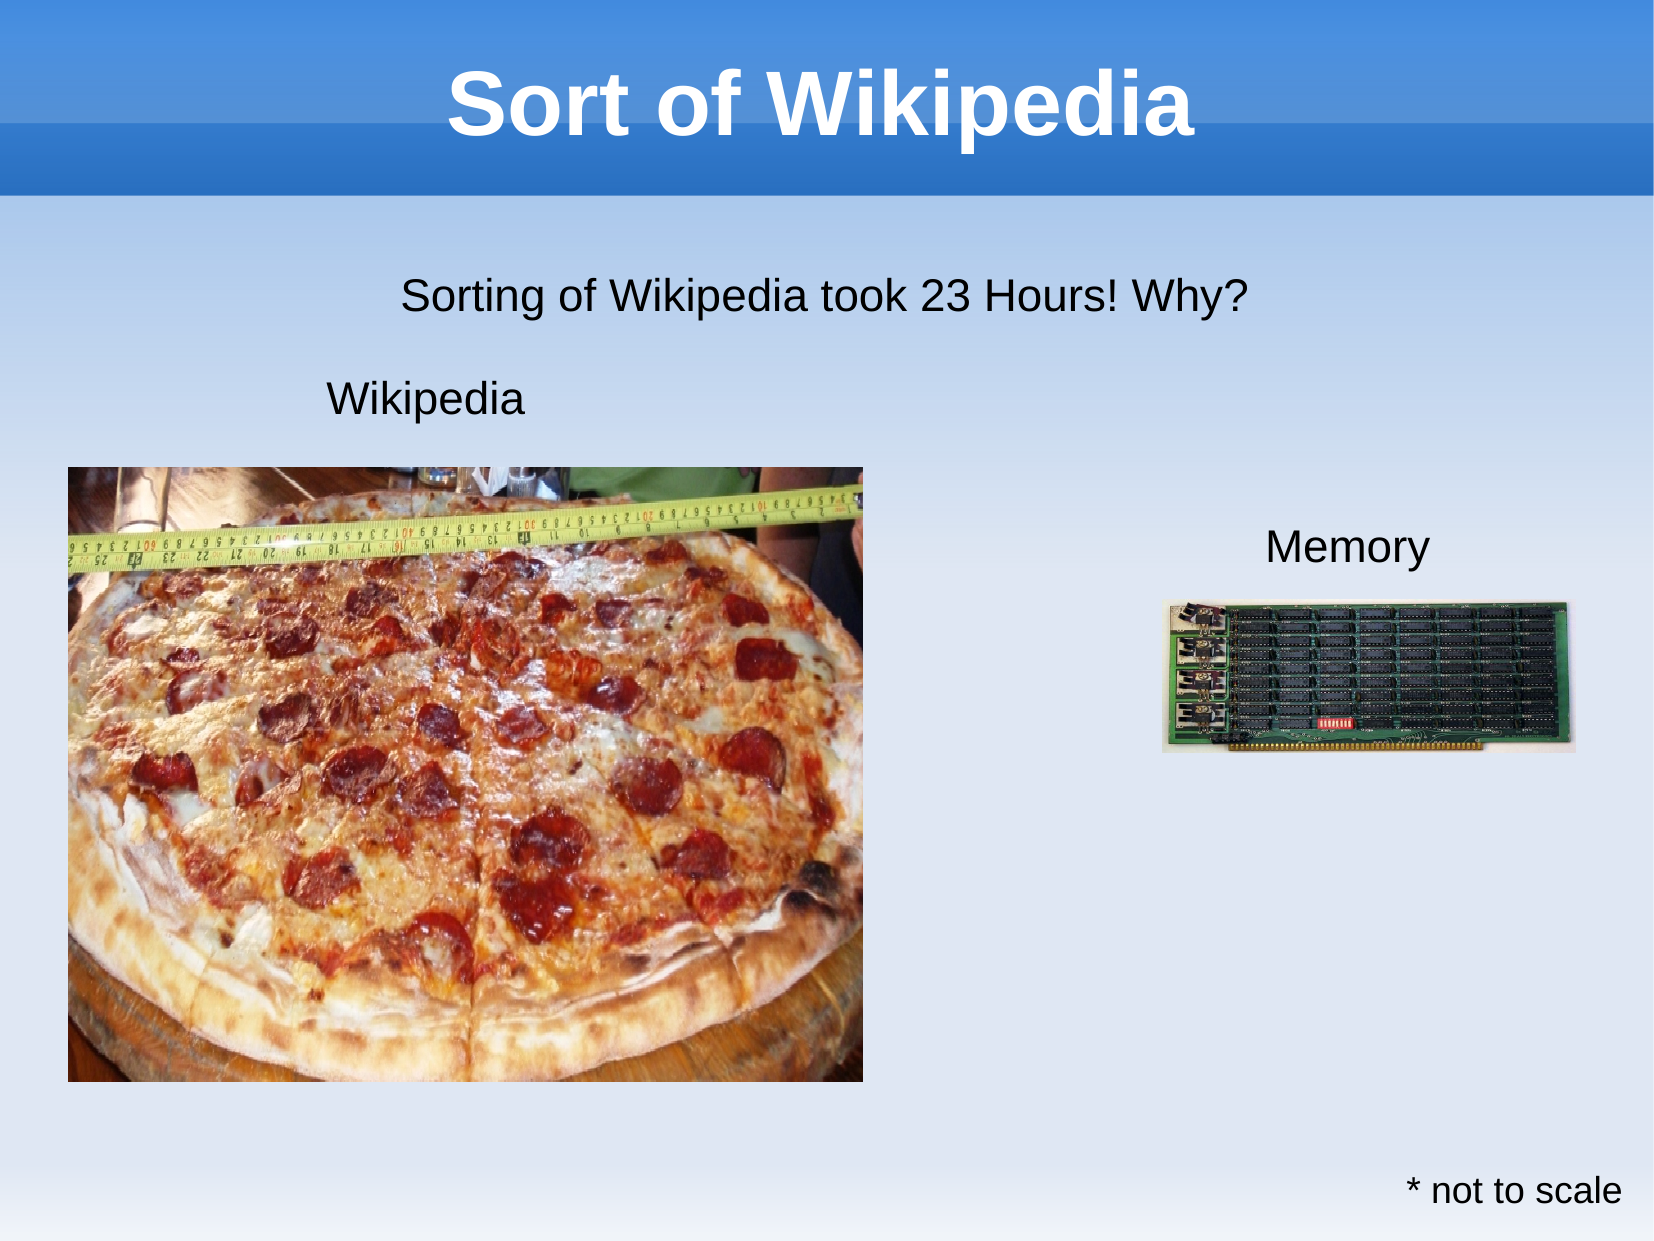

# Sort of Wikipedia
Sorting of Wikipedia took 23 Hours! Why?
Wikipedia
Memory
* not to scale